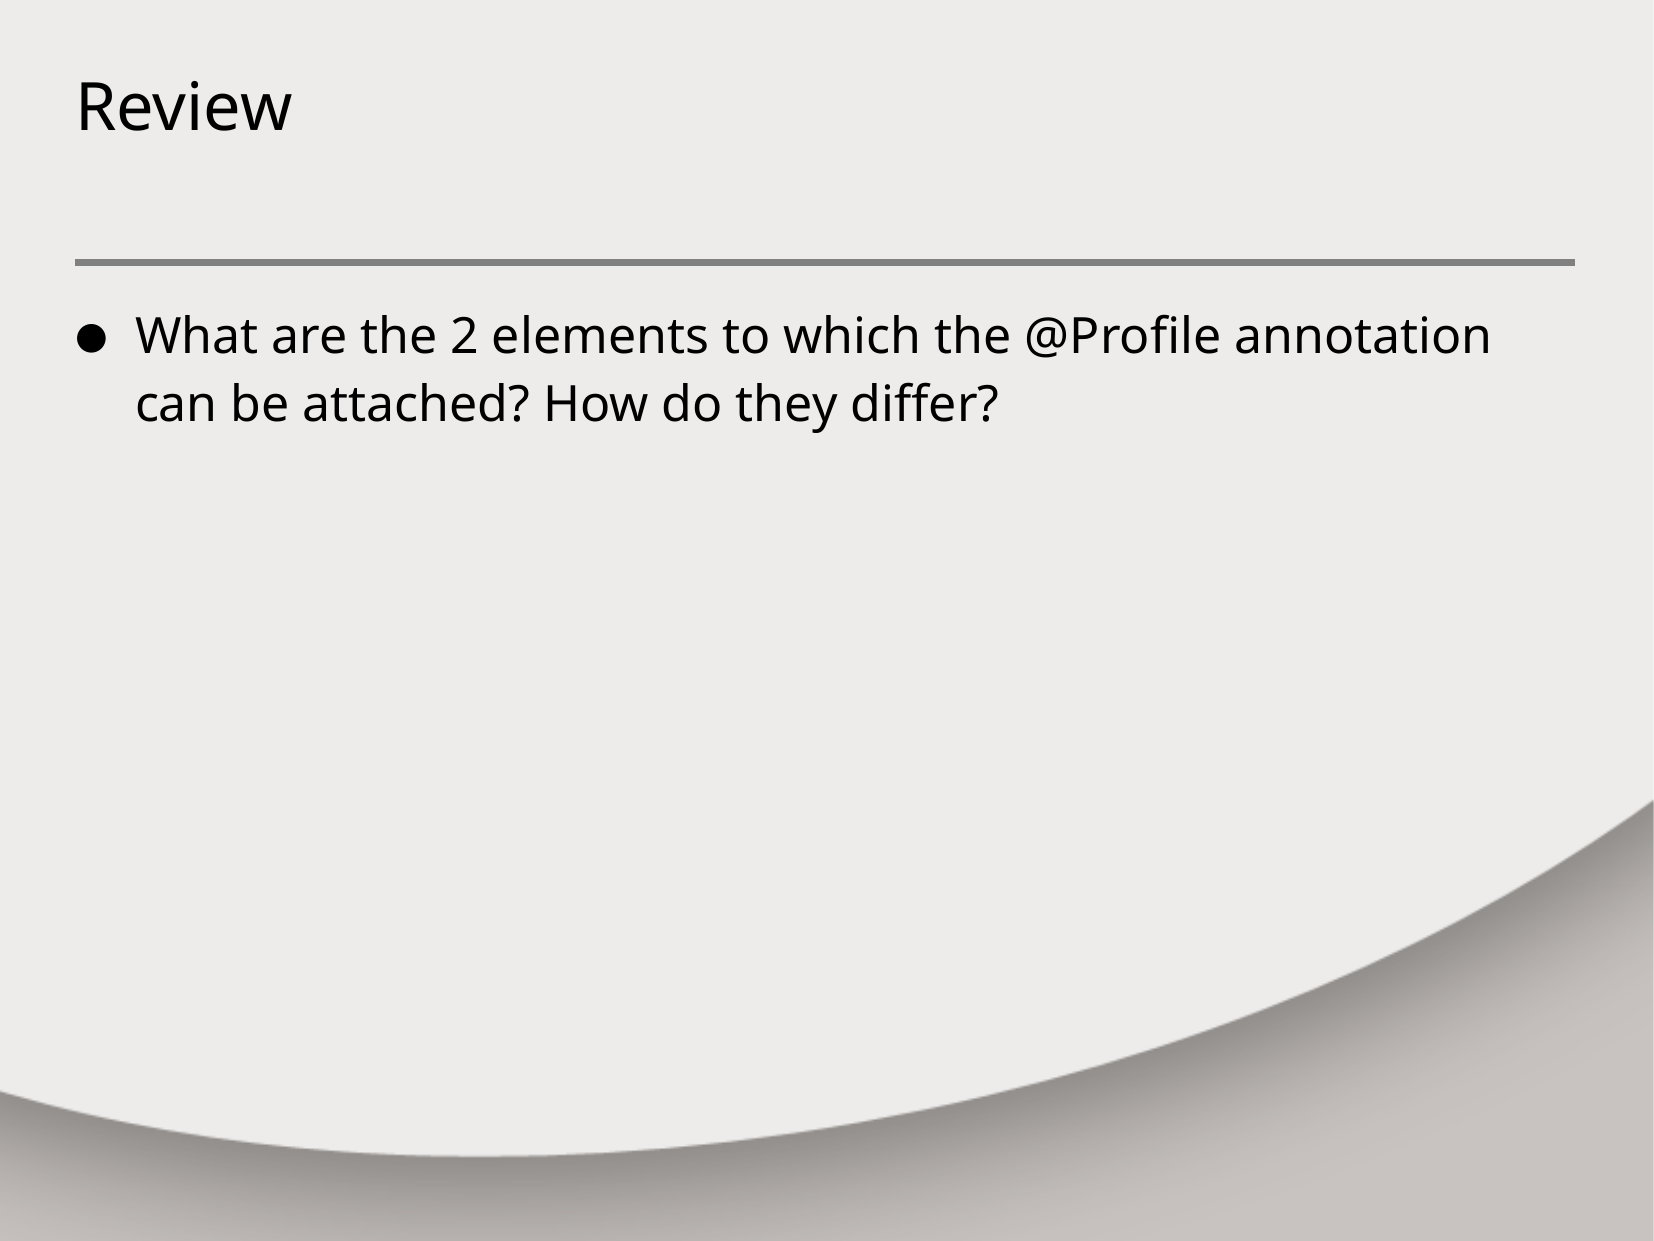

# Review
What are the 2 elements to which the @Profile annotation can be attached? How do they differ?